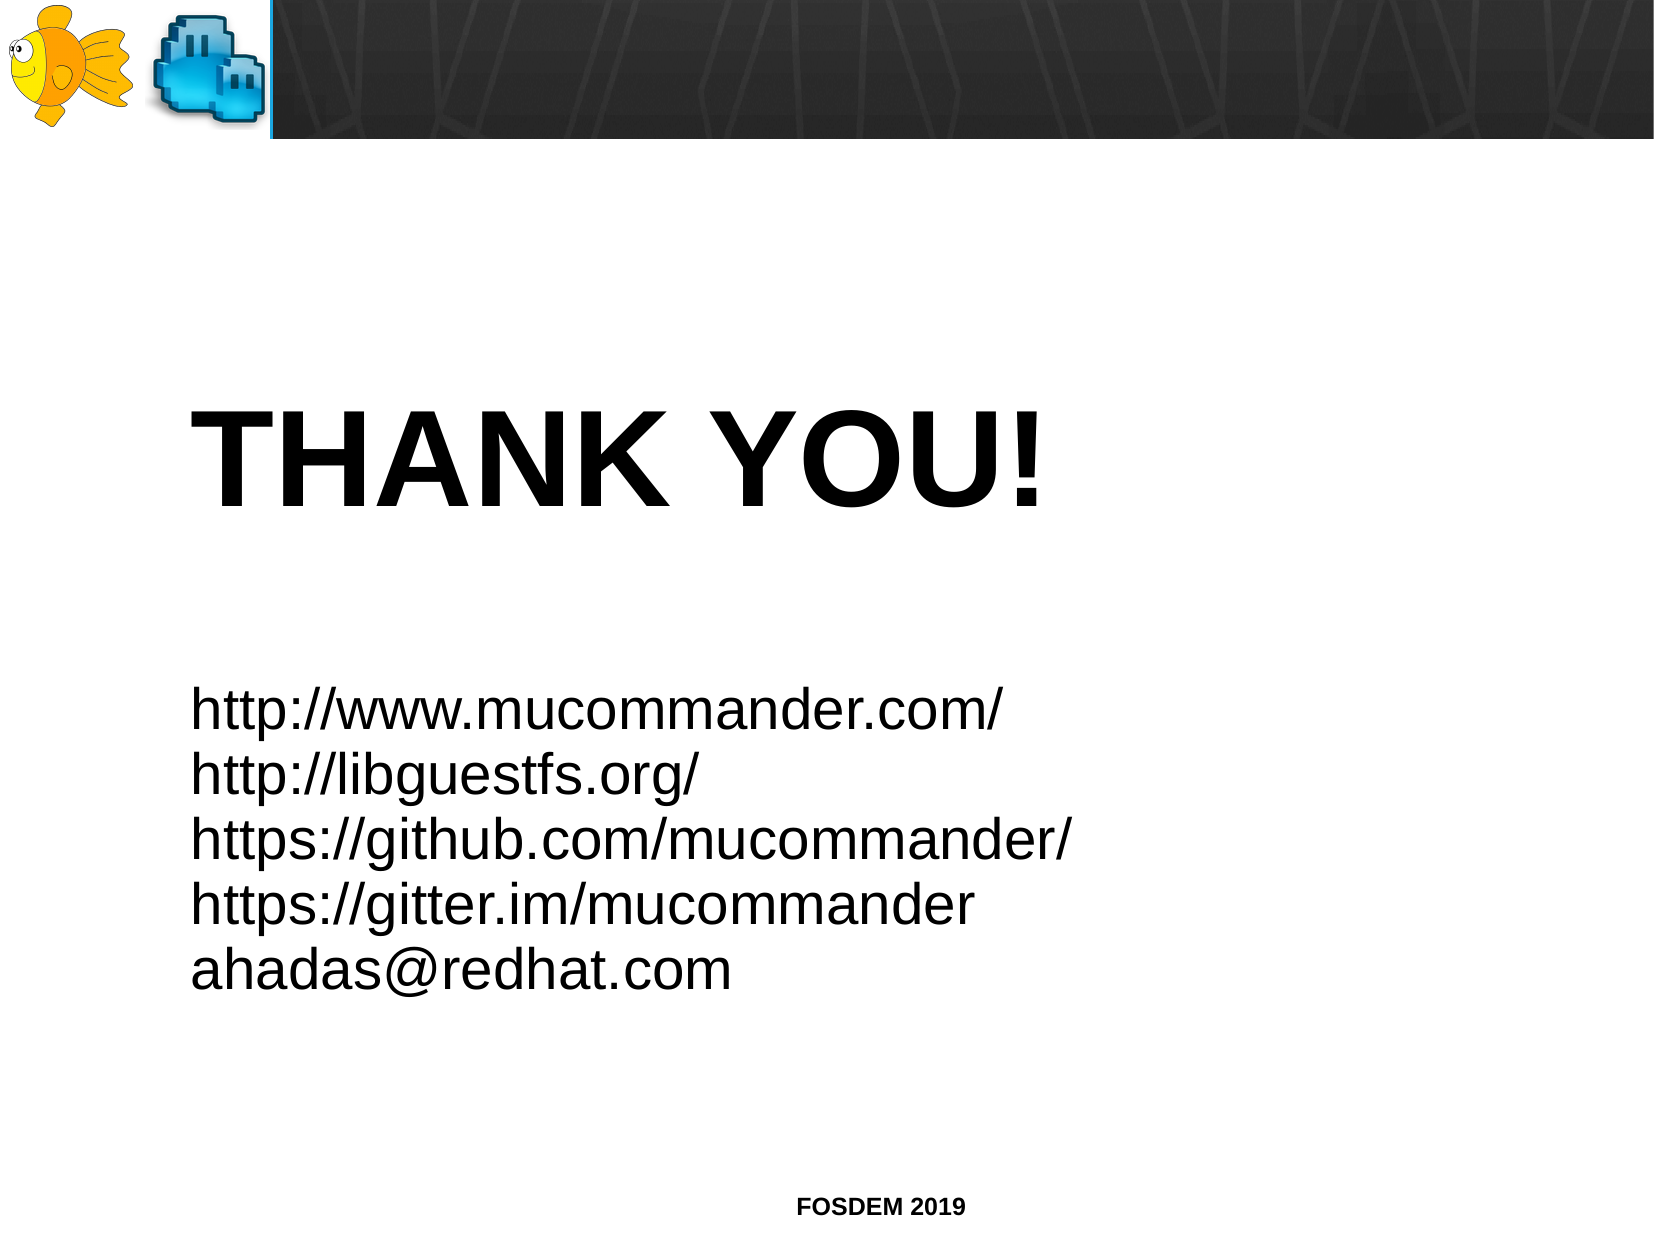

THANK YOU!
http://www.mucommander.com/
http://libguestfs.org/
https://github.com/mucommander/
https://gitter.im/mucommander
ahadas@redhat.com